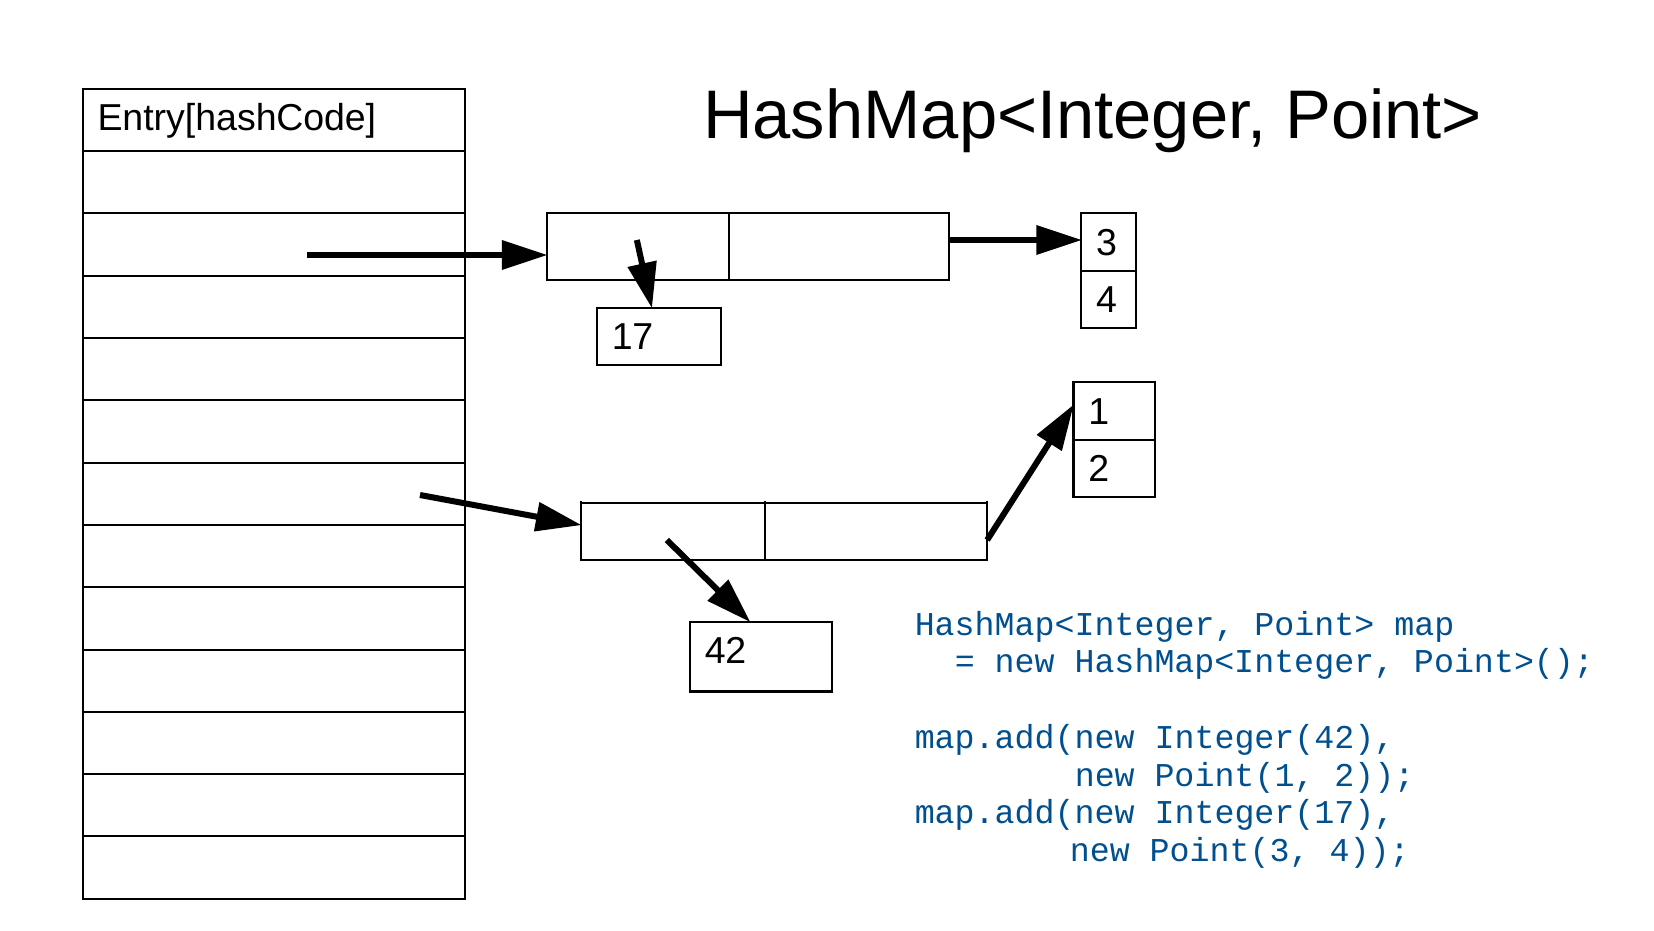

# HashMap<Integer, Point>
| Entry[hashCode] |
| --- |
| |
| |
| |
| |
| |
| |
| |
| |
| |
| |
| |
| |
| | |
| --- | --- |
| 3 |
| --- |
| 4 |
| 17 |
| --- |
| 1 |
| --- |
| 2 |
| | |
| --- | --- |
HashMap<Integer, Point> map
 = new HashMap<Integer, Point>();
map.add(new Integer(42),
 new Point(1, 2));
map.add(new Integer(17),
	 new Point(3, 4));
| 42 |
| --- |